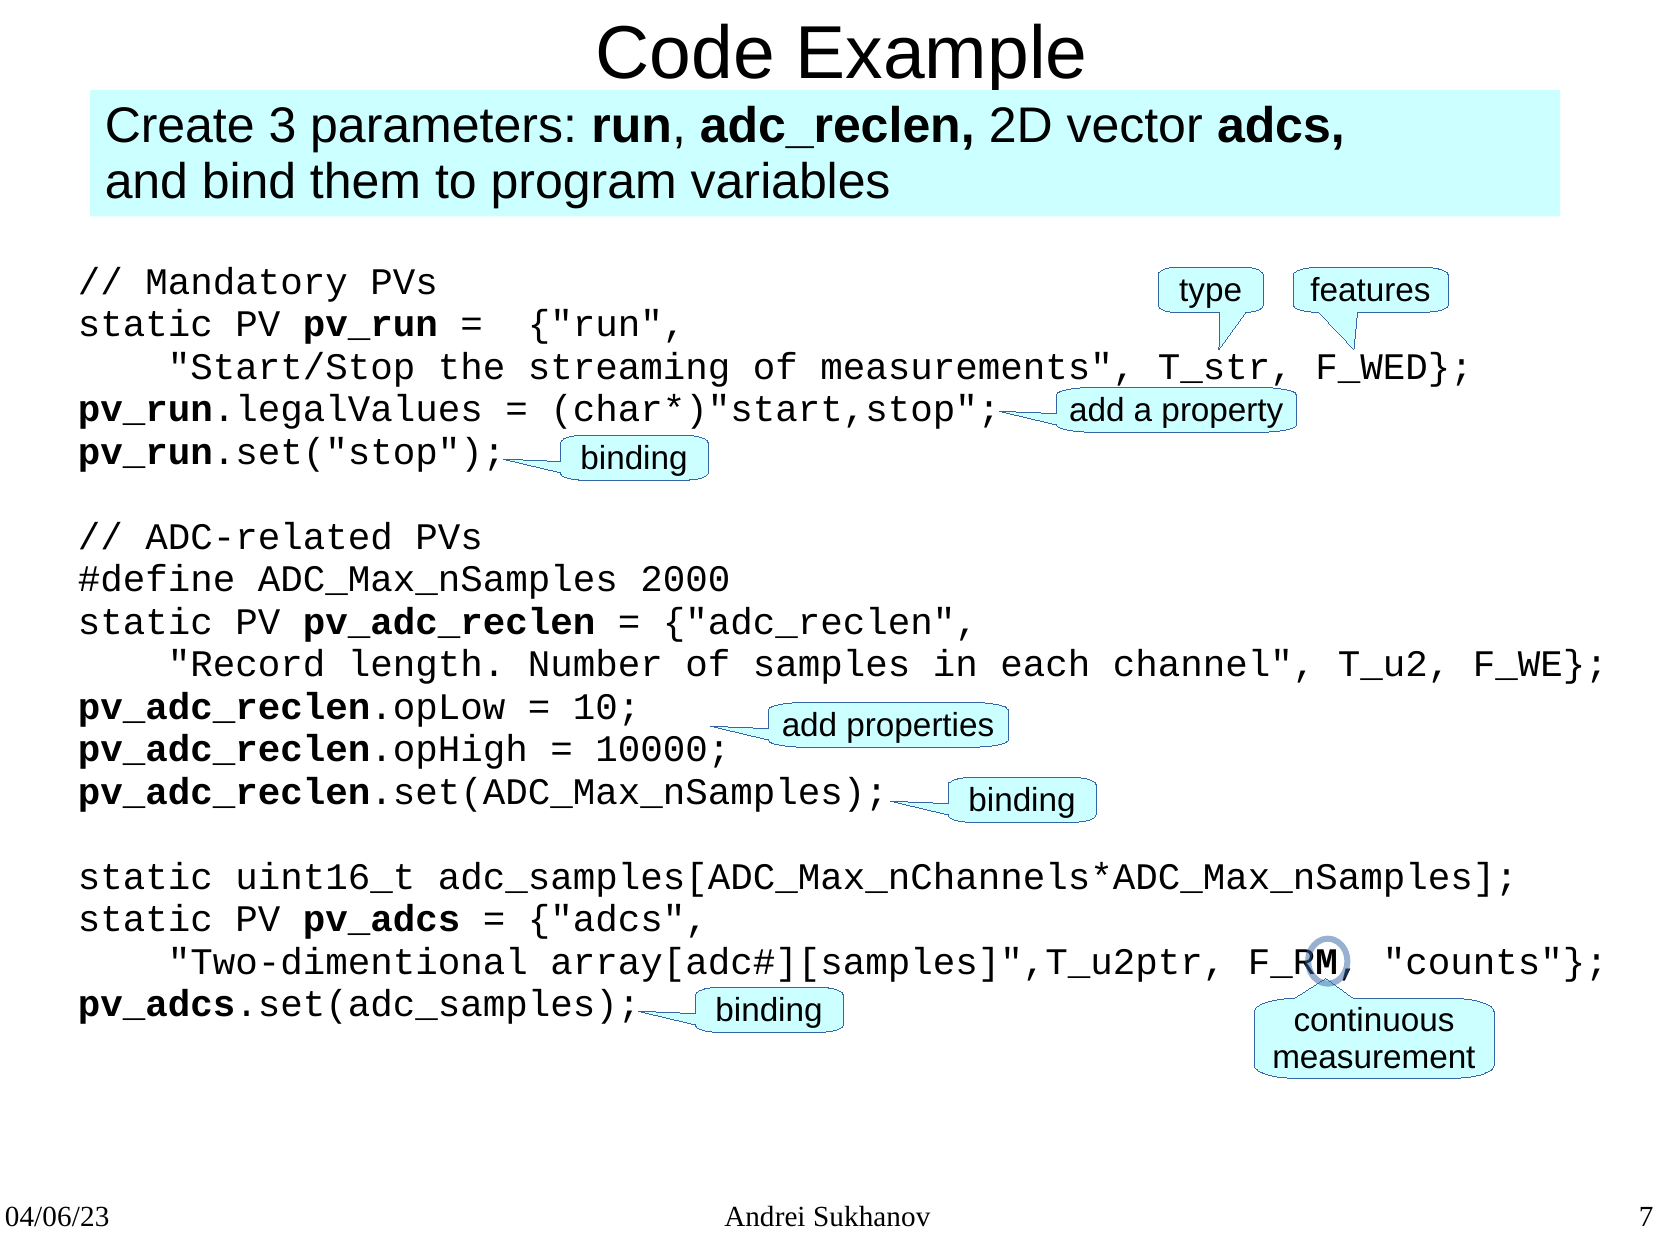

# Code Example
Create 3 parameters: run, adc_reclen, 2D vector adcs,
and bind them to program variables
// Mandatory PVs
static PV pv_run = 	{"run",
 "Start/Stop the streaming of measurements", T_str, F_WED};
pv_run.legalValues = (char*)"start,stop";
pv_run.set("stop");
// ADC-related PVs
#define ADC_Max_nSamples 2000
static PV pv_adc_reclen = {"adc_reclen",
 "Record length. Number of samples in each channel", T_u2, F_WE};
pv_adc_reclen.opLow = 10;
pv_adc_reclen.opHigh = 10000;
pv_adc_reclen.set(ADC_Max_nSamples);
static uint16_t adc_samples[ADC_Max_nChannels*ADC_Max_nSamples];
static PV pv_adcs = {"adcs",
 "Two-dimentional array[adc#][samples]",T_u2ptr, F_RM, "counts"};
pv_adcs.set(adc_samples);
type
features
add a property
binding
add properties
binding
binding
continuous
measurement
04/06/23
Andrei Sukhanov
7